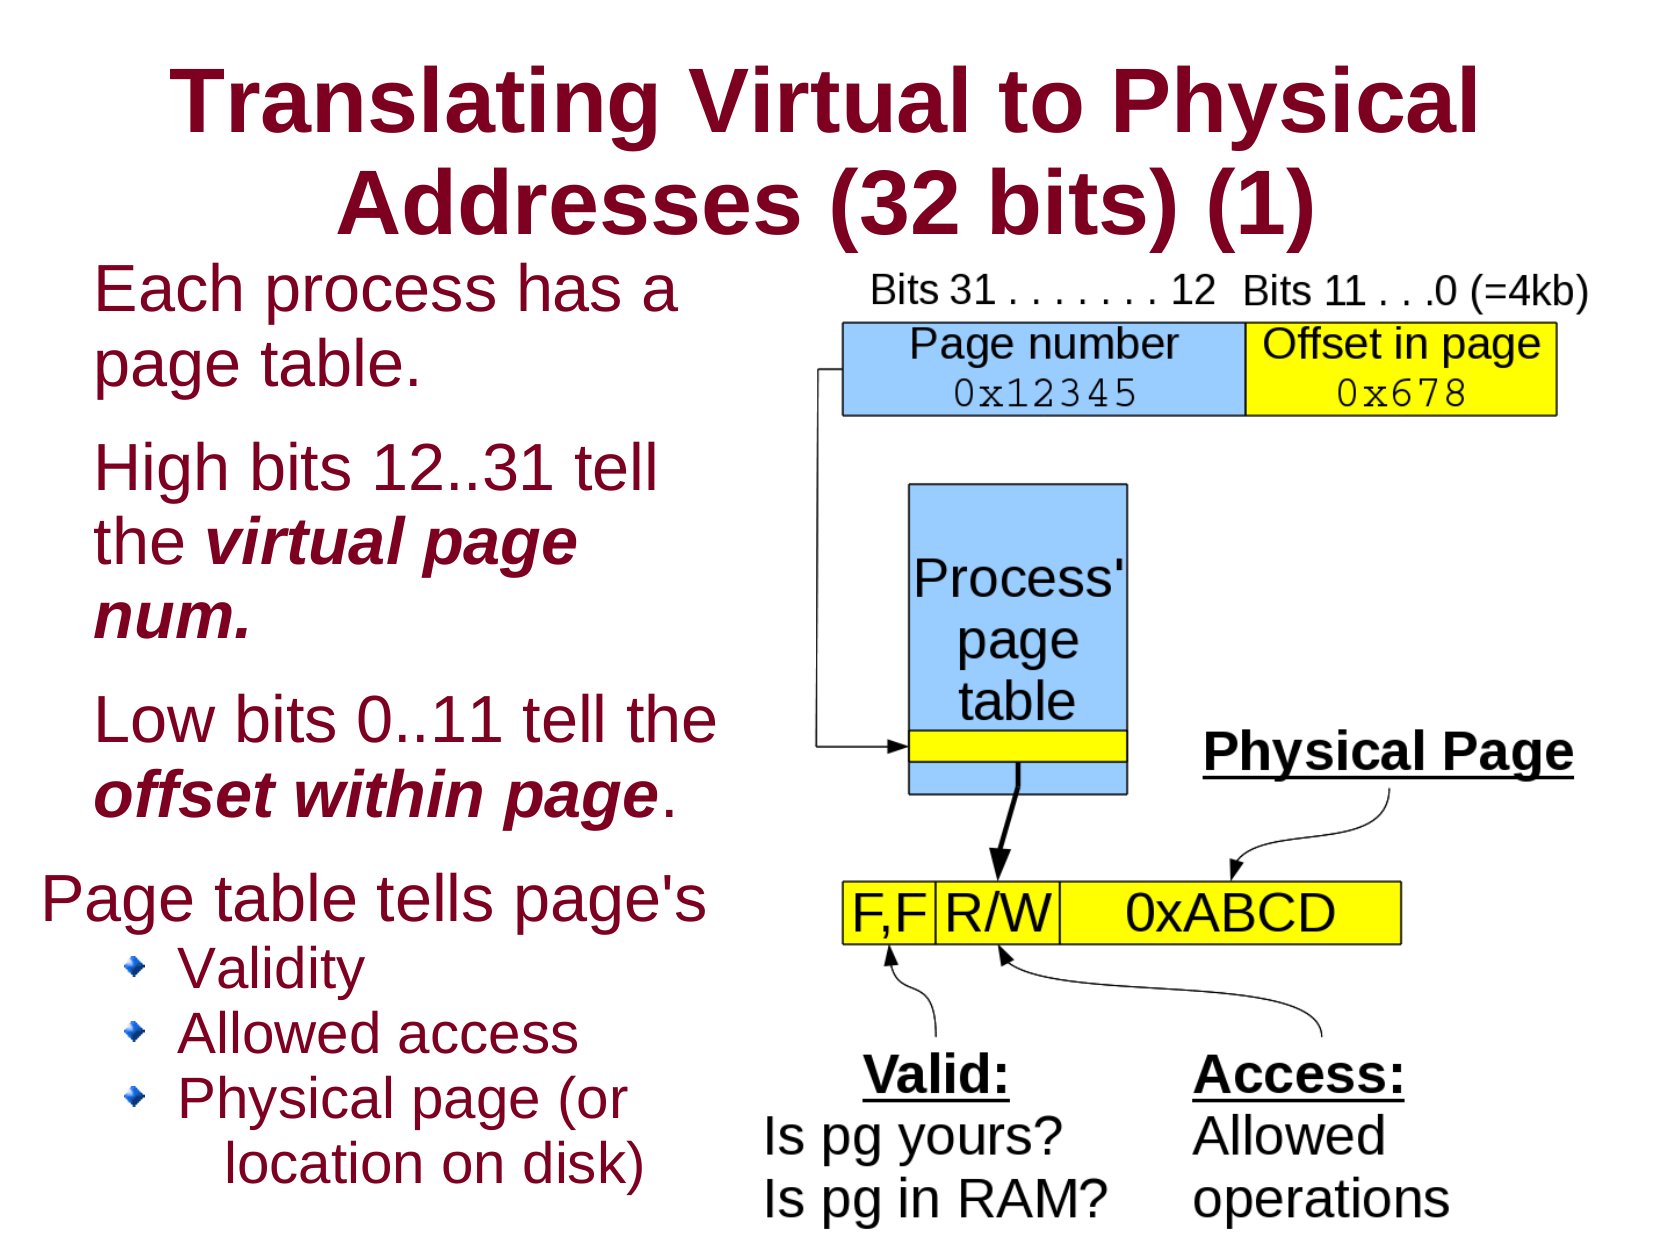

# Translating Virtual to Physical Addresses (32 bits) (1)
Each process has a page table.
High bits 12..31 tell the virtual page num.
Low bits 0..11 tell the offset within page.
Page table tells page's
Validity
Allowed access
Physical page (or location on disk)